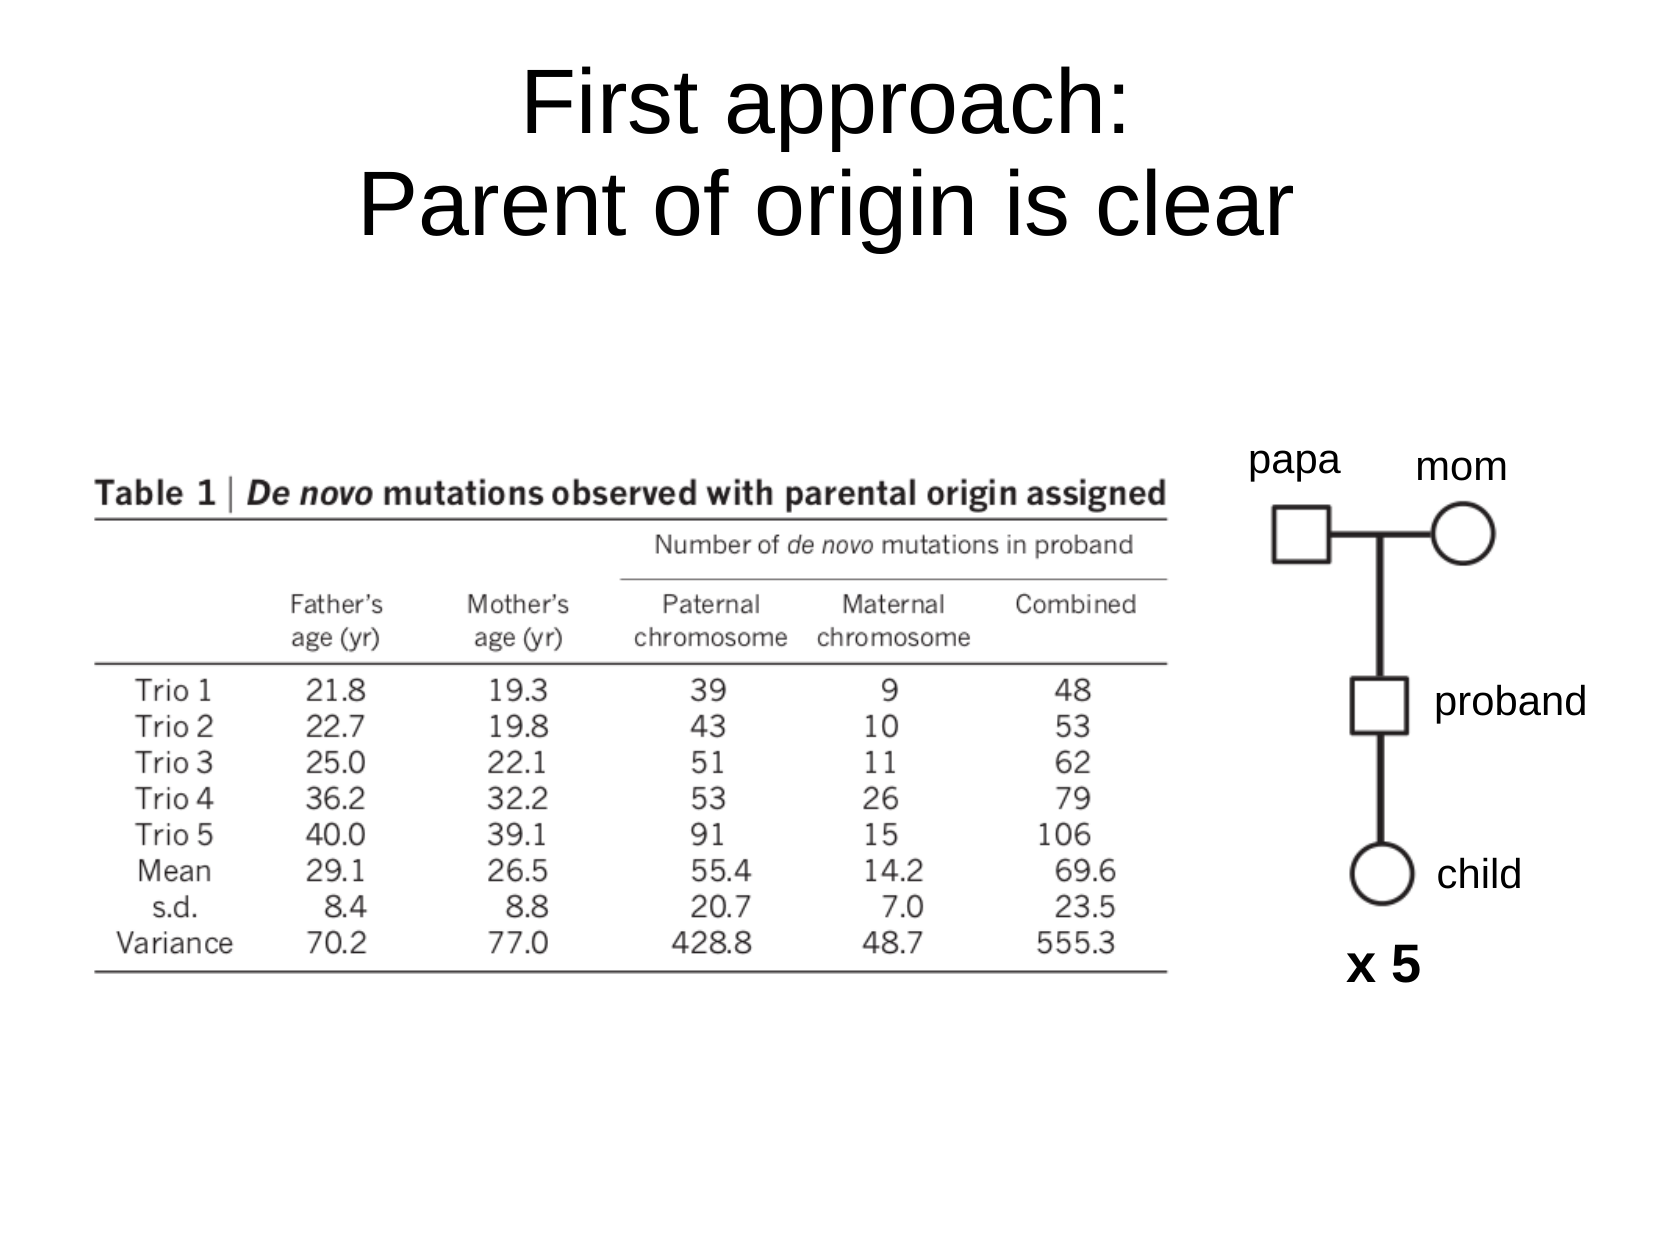

# First approach: Parent of origin is clear
papa
mom
proband
child
x 5